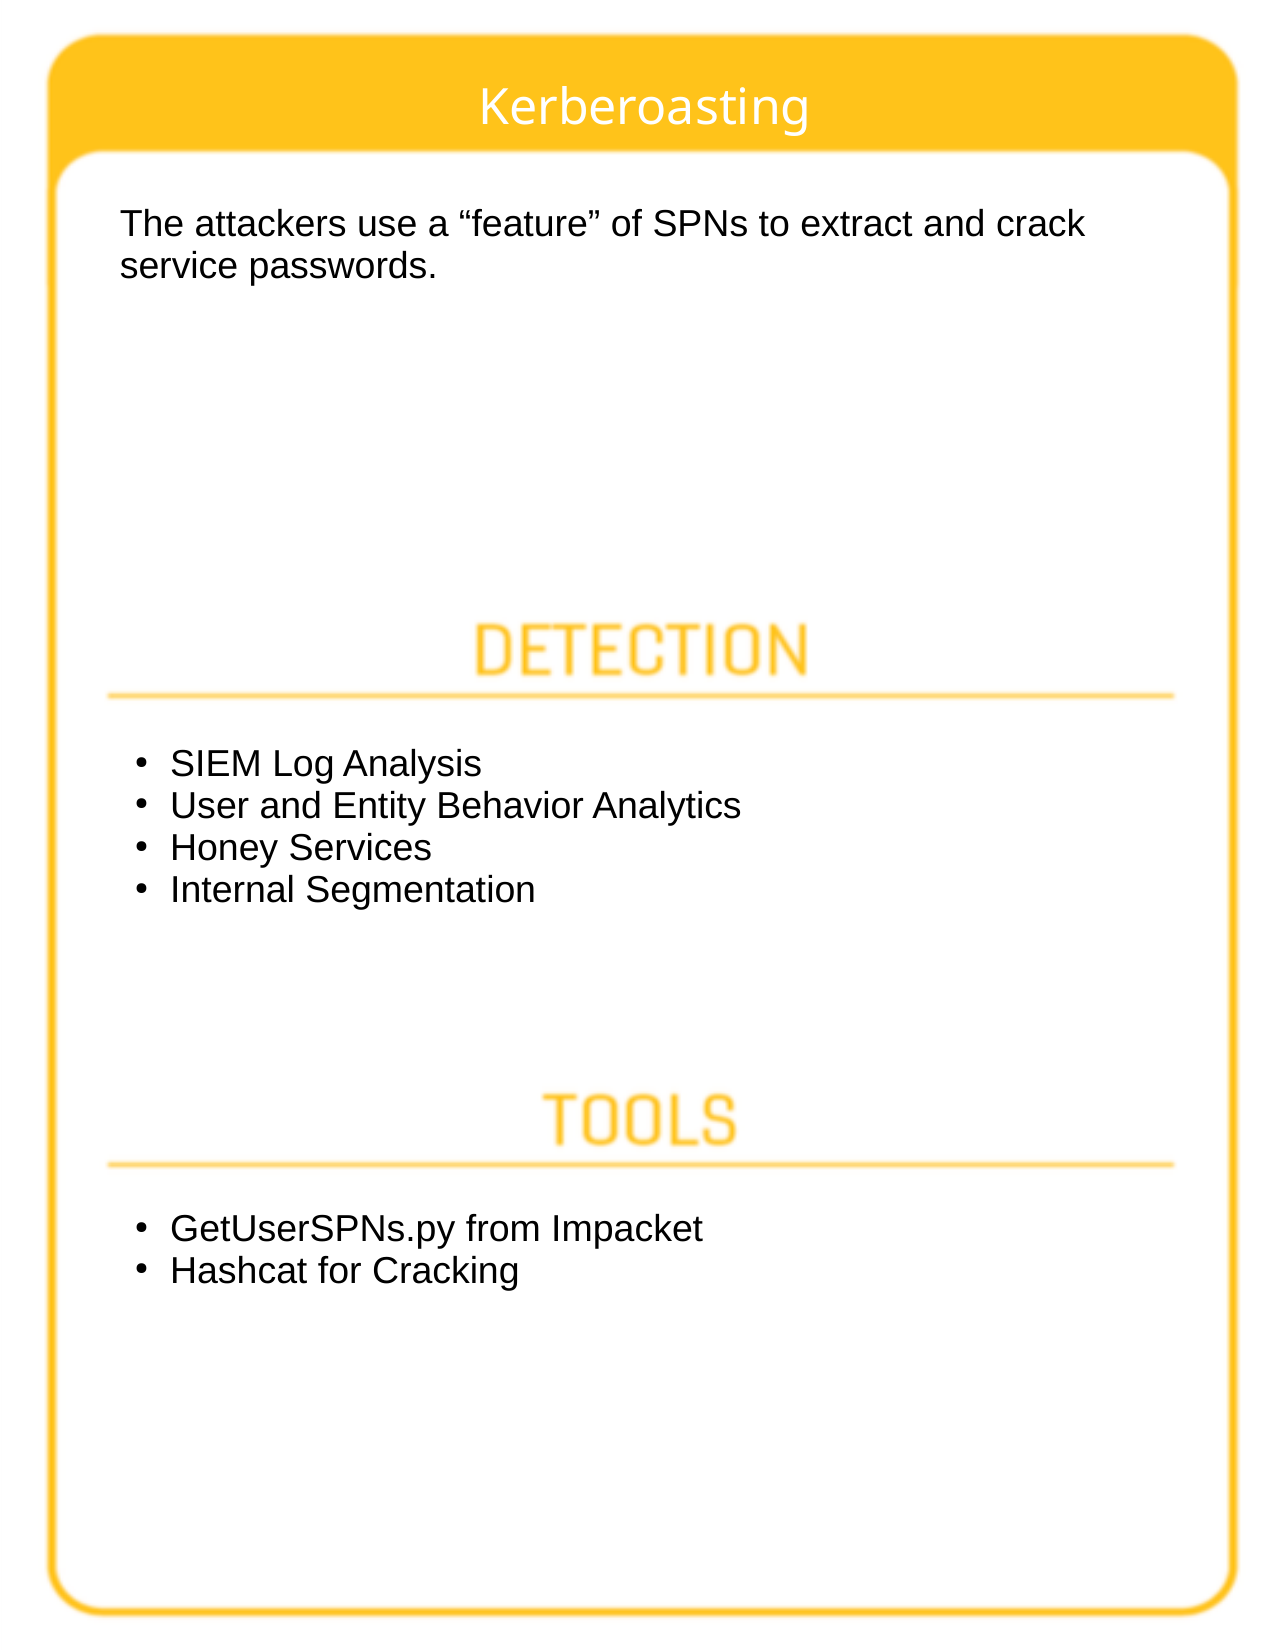

Kerberoasting
The attackers use a “feature” of SPNs to extract and crack service passwords.
SIEM Log Analysis
User and Entity Behavior Analytics
Honey Services
Internal Segmentation
GetUserSPNs.py from Impacket
Hashcat for Cracking